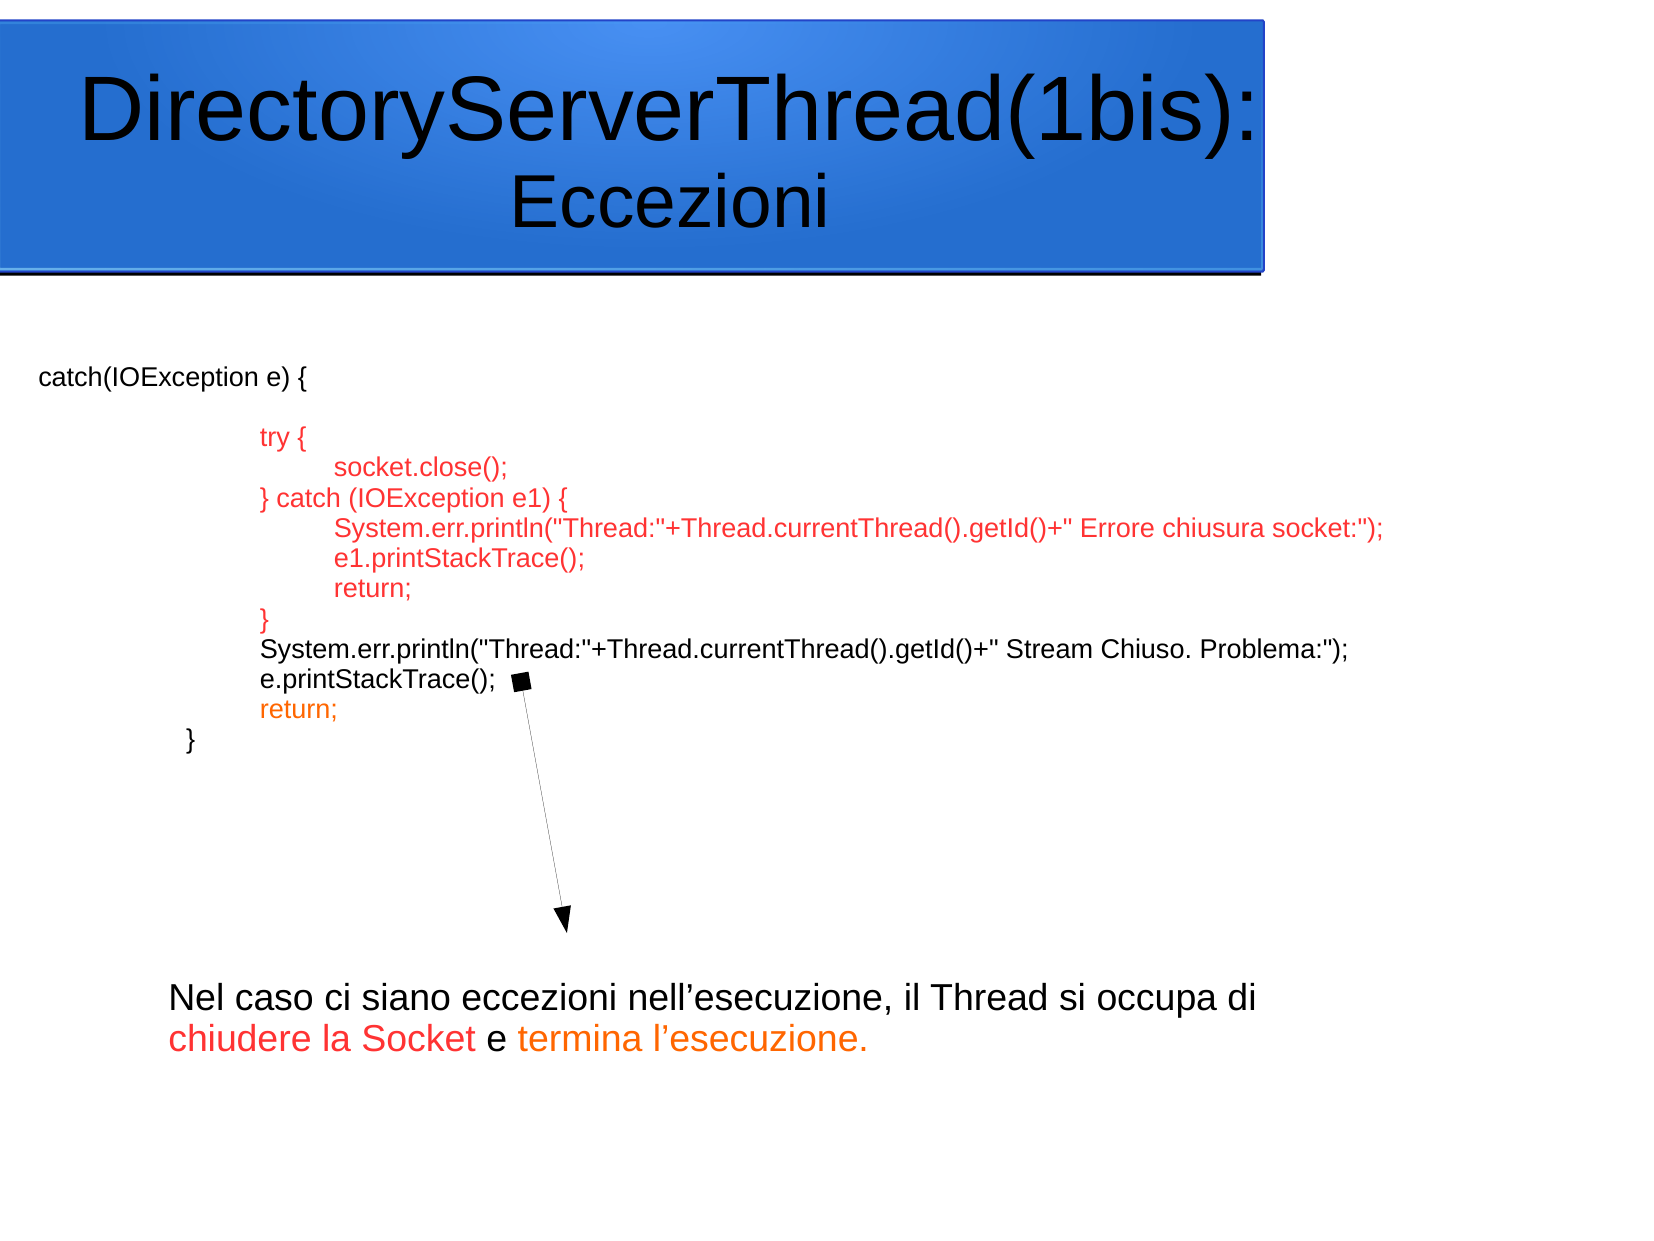

# DirectoryServerThread(1bis): Eccezioni
catch(IOException e) {
			try {
				socket.close();
			} catch (IOException e1) {
				System.err.println("Thread:"+Thread.currentThread().getId()+" Errore chiusura socket:");
				e1.printStackTrace();
				return;
			}
			System.err.println("Thread:"+Thread.currentThread().getId()+" Stream Chiuso. Problema:");
			e.printStackTrace();
			return;
		}
Nel caso ci siano eccezioni nell’esecuzione, il Thread si occupa di chiudere la Socket e termina l’esecuzione.